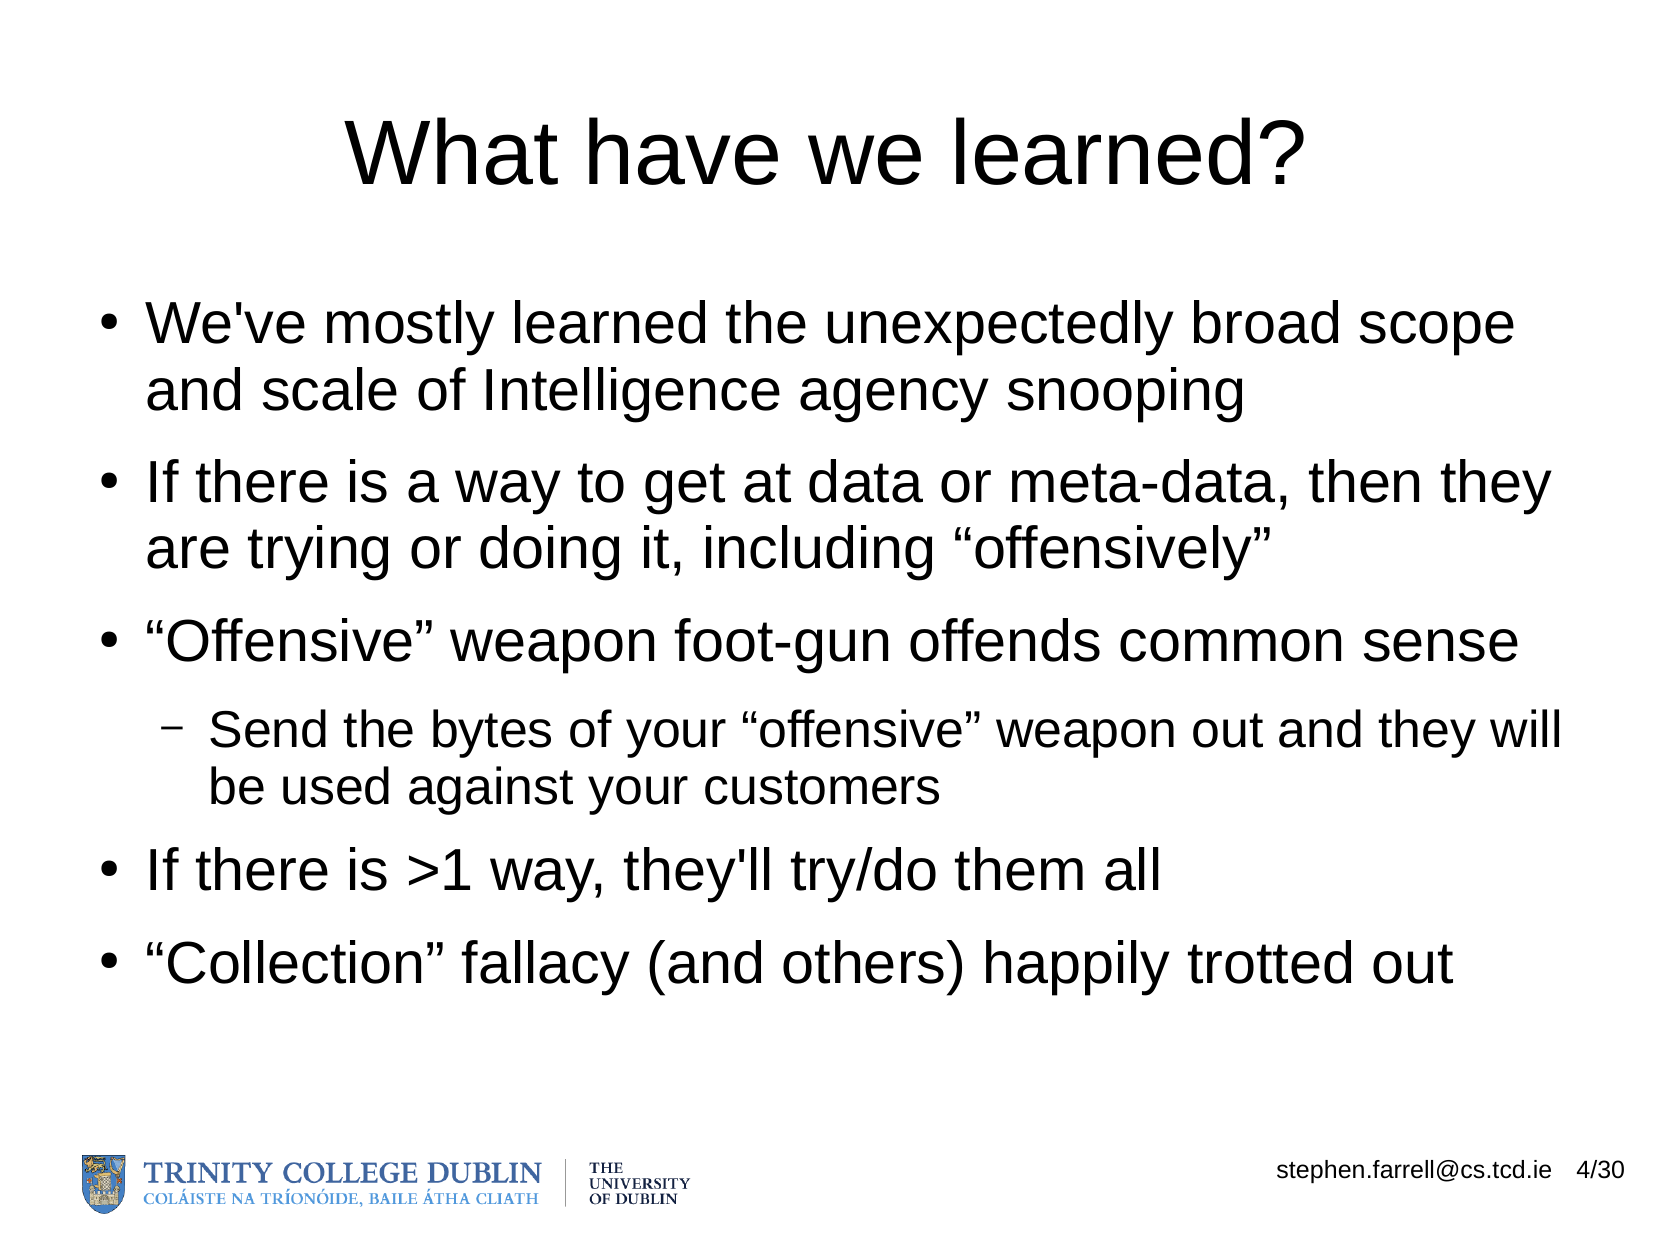

# What have we learned?
We've mostly learned the unexpectedly broad scope and scale of Intelligence agency snooping
If there is a way to get at data or meta-data, then they are trying or doing it, including “offensively”
“Offensive” weapon foot-gun offends common sense
Send the bytes of your “offensive” weapon out and they will be used against your customers
If there is >1 way, they'll try/do them all
“Collection” fallacy (and others) happily trotted out